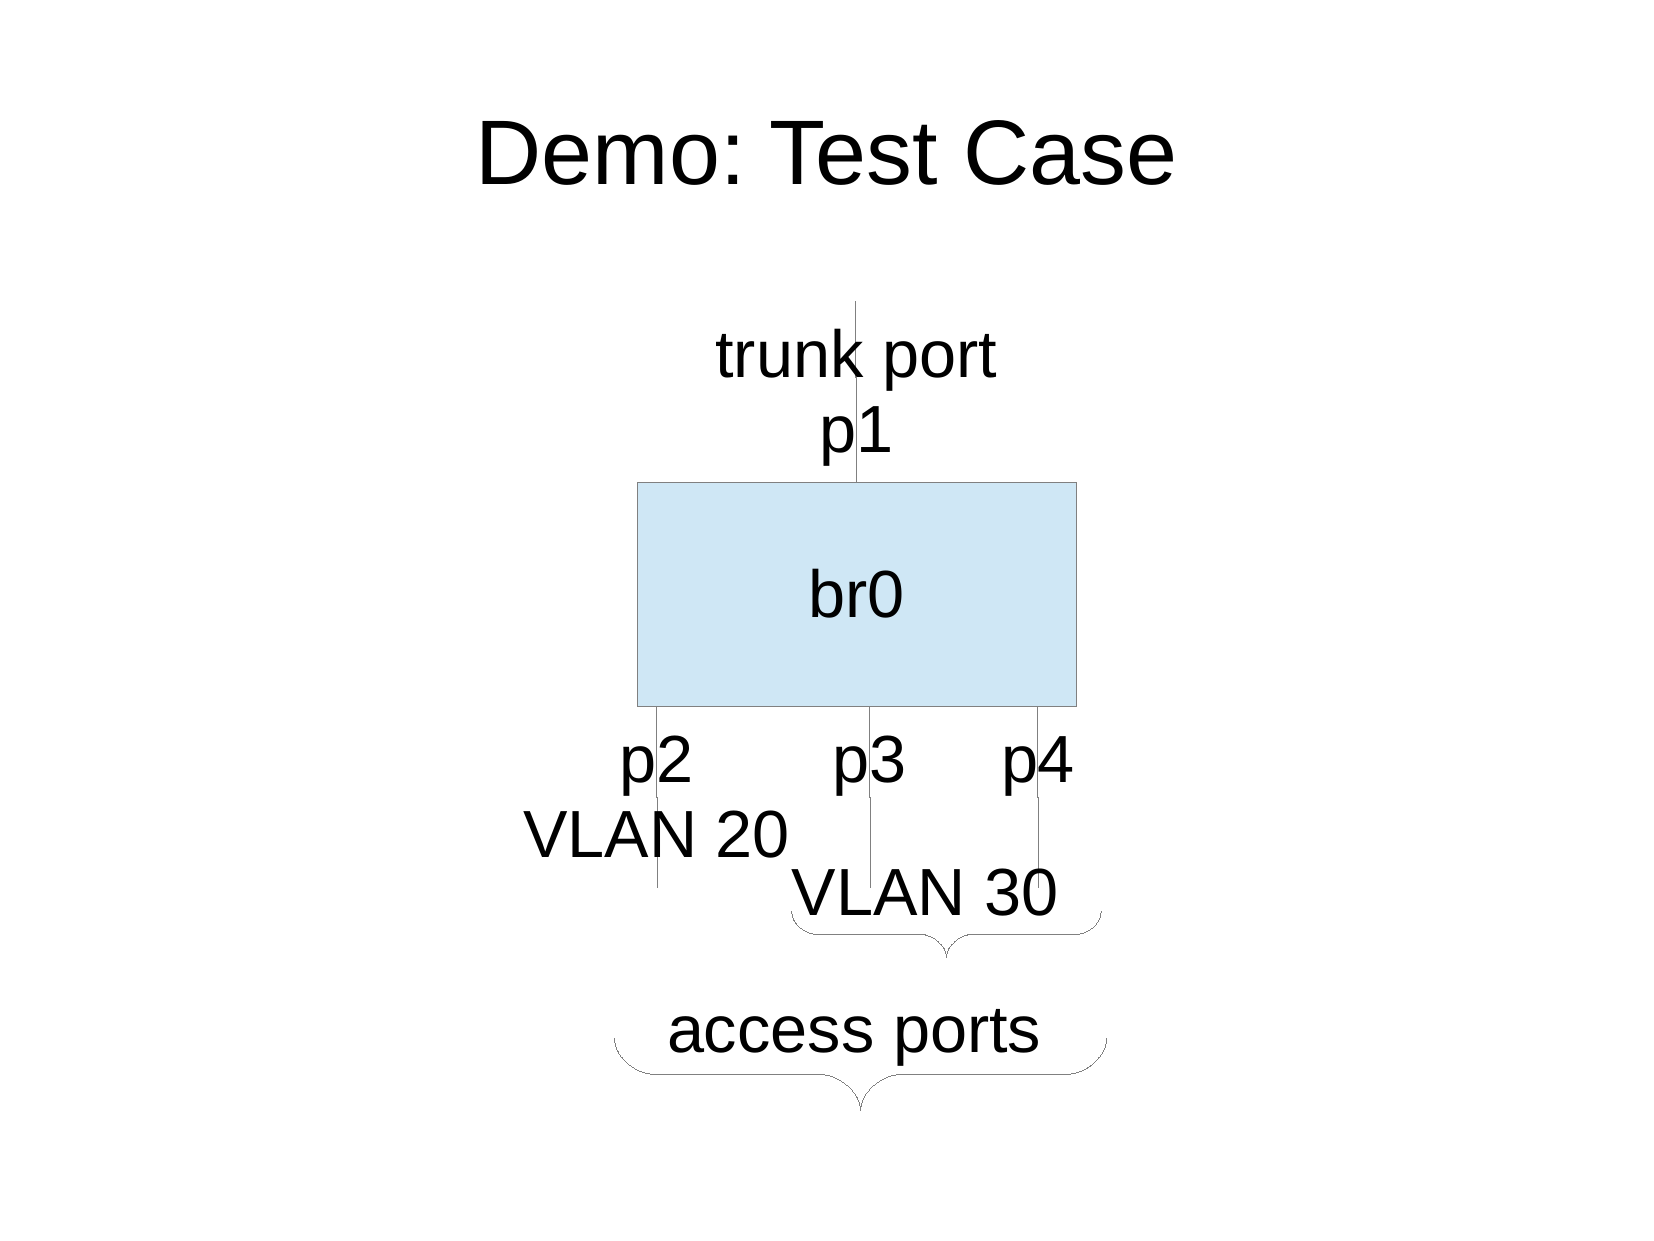

# Demo: Test Case
br0
VLAN 30
access ports